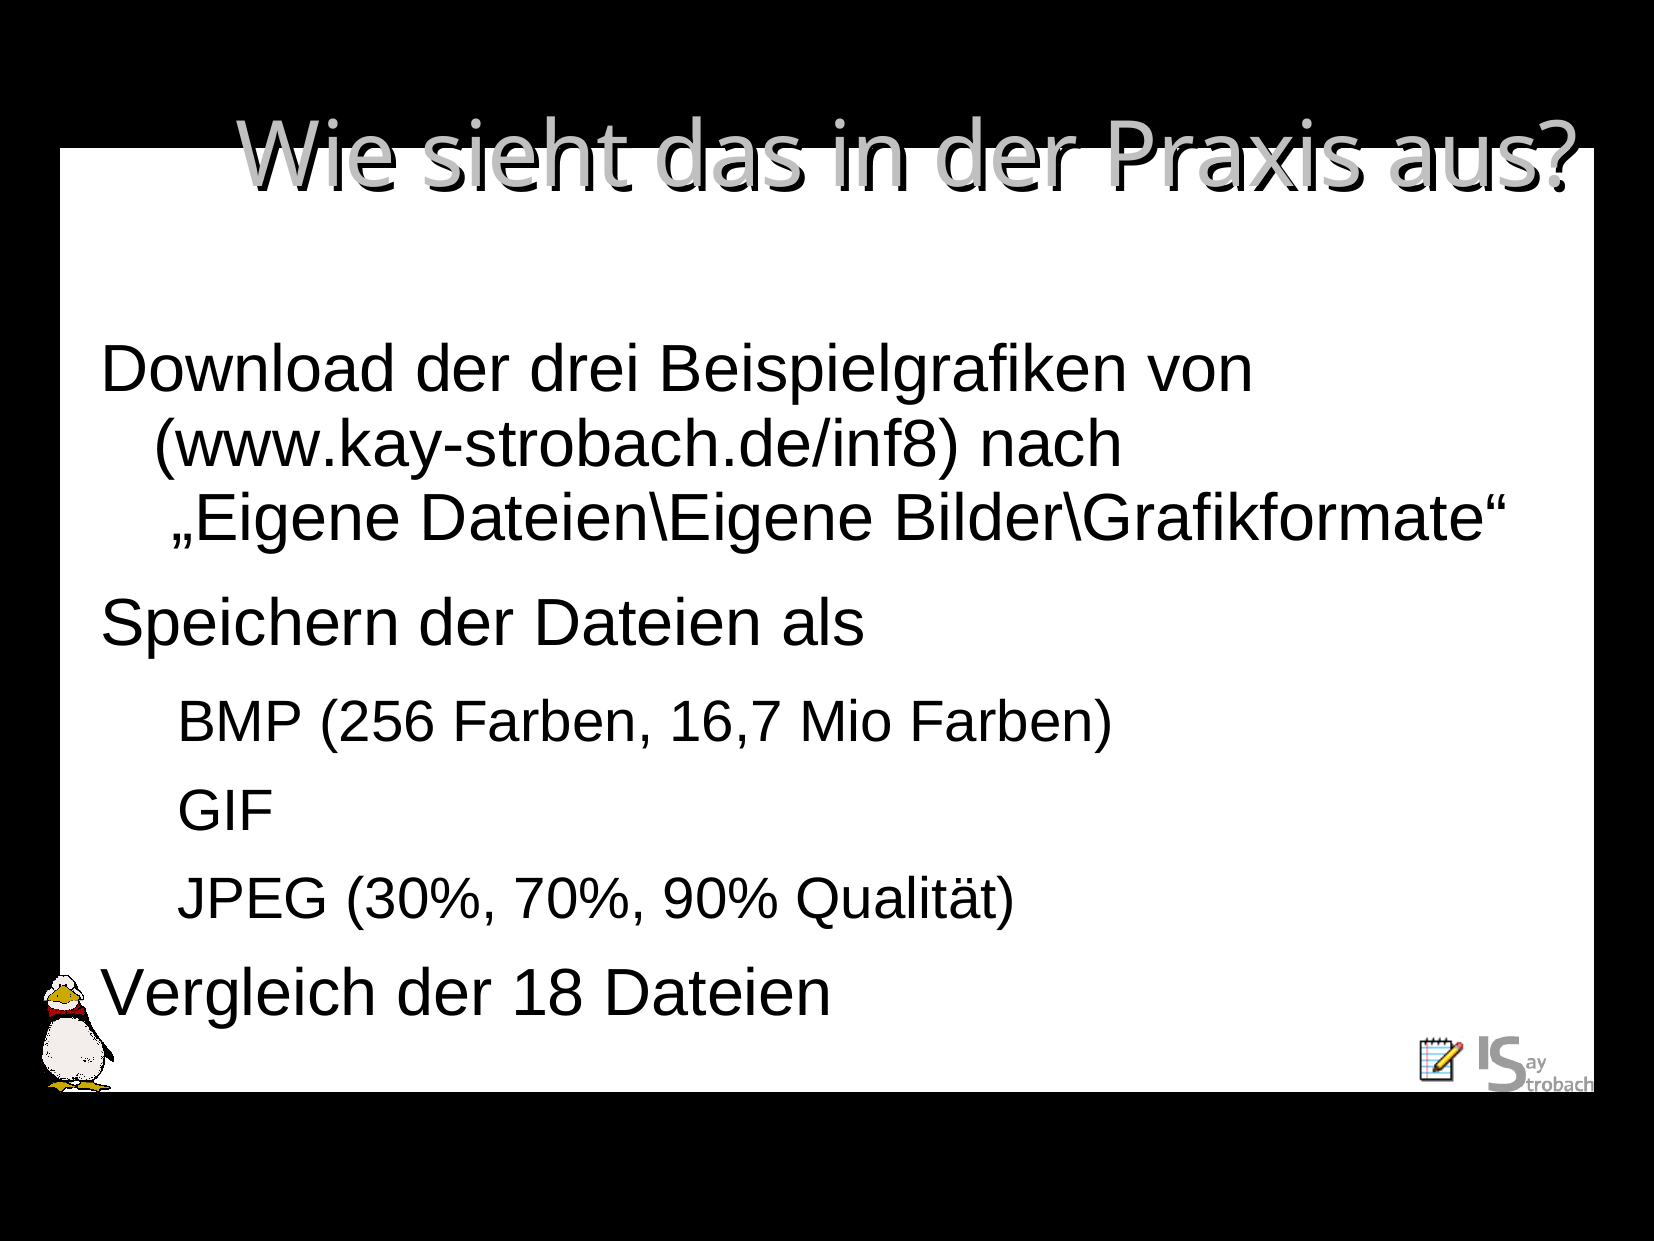

# Wie sieht das in der Praxis aus?
Download der drei Beispielgrafiken von
(www.kay-strobach.de/inf8) nach
 „Eigene Dateien\Eigene Bilder\Grafikformate“
Speichern der Dateien als
BMP (256 Farben, 16,7 Mio Farben)
GIF
JPEG (30%, 70%, 90% Qualität)
Vergleich der 18 Dateien